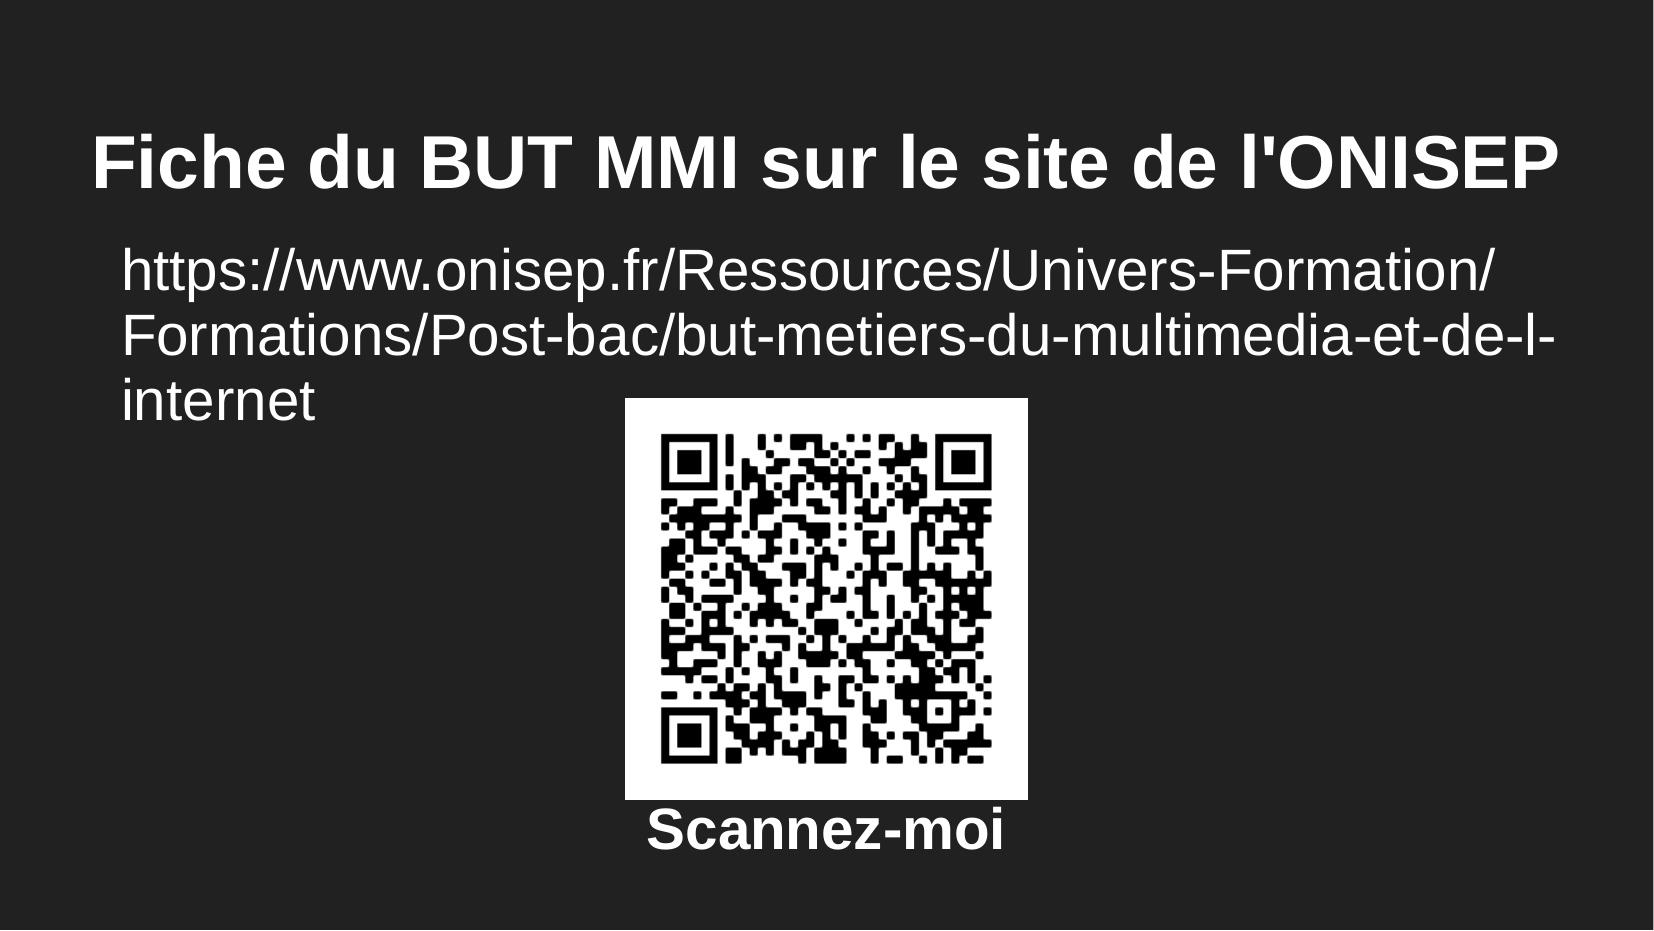

Fiche du BUT MMI sur le site de l'ONISEP
https://www.onisep.fr/Ressources/Univers-Formation/Formations/Post-bac/but-metiers-du-multimedia-et-de-l-internet
Scannez-moi